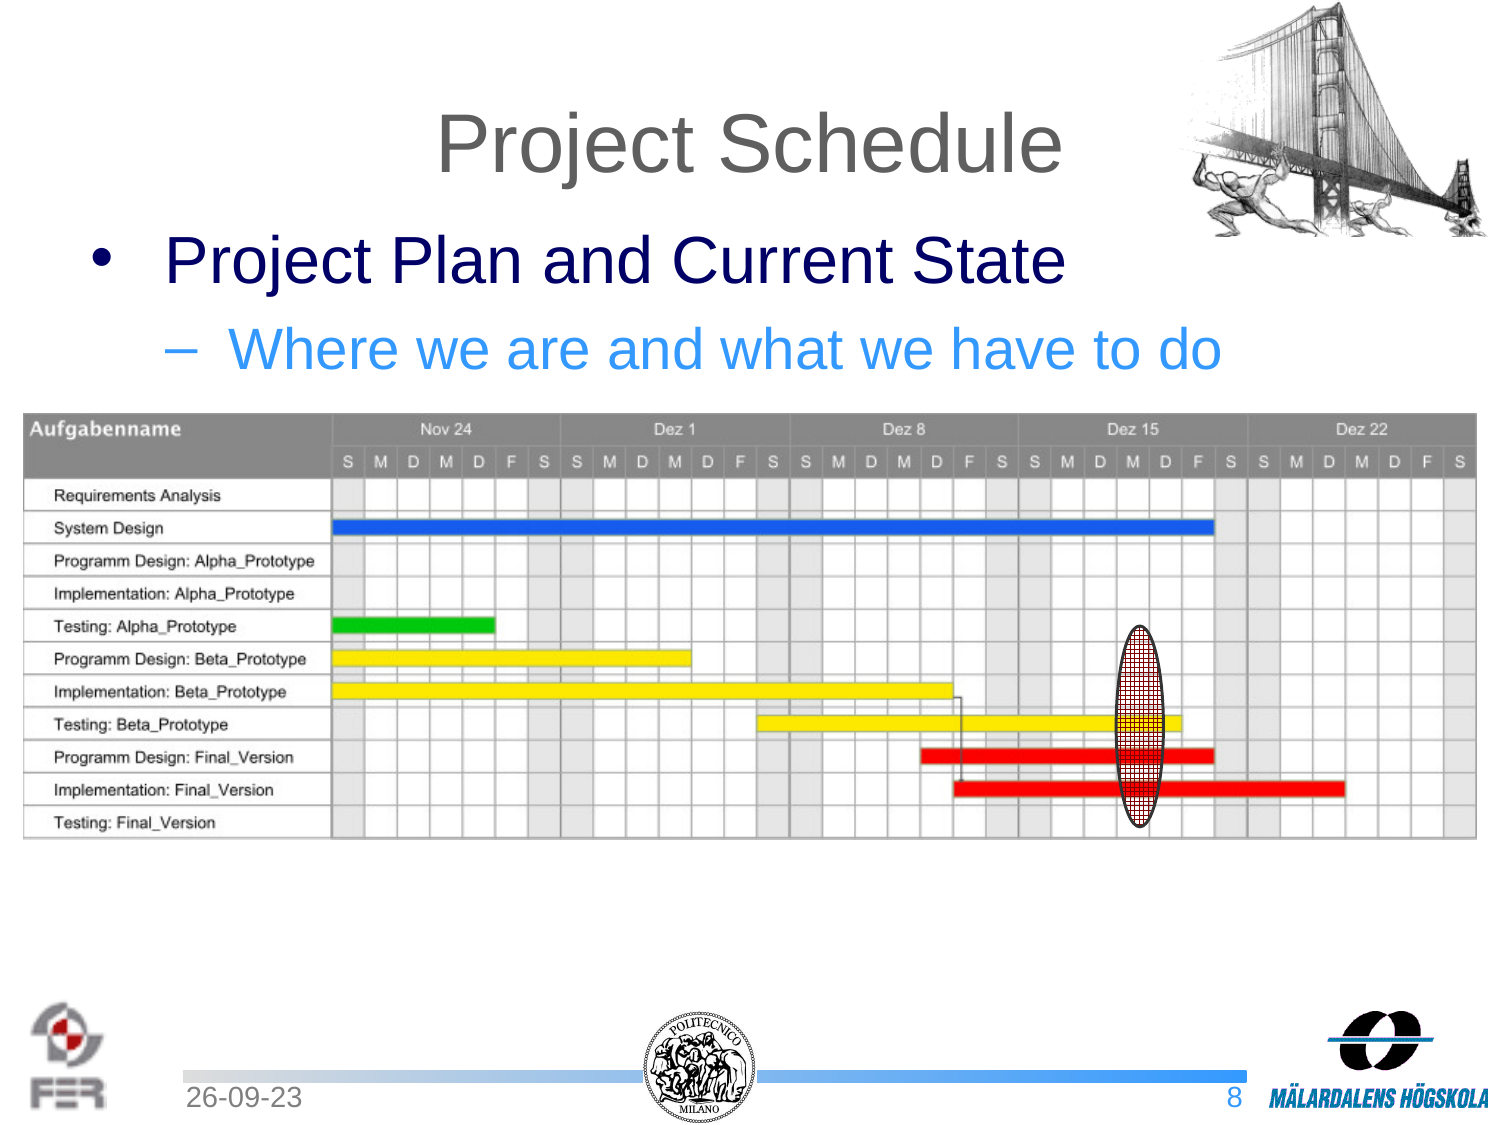

# Project Schedule
 Project Plan and Current State
 Where we are and what we have to do
26-08-21